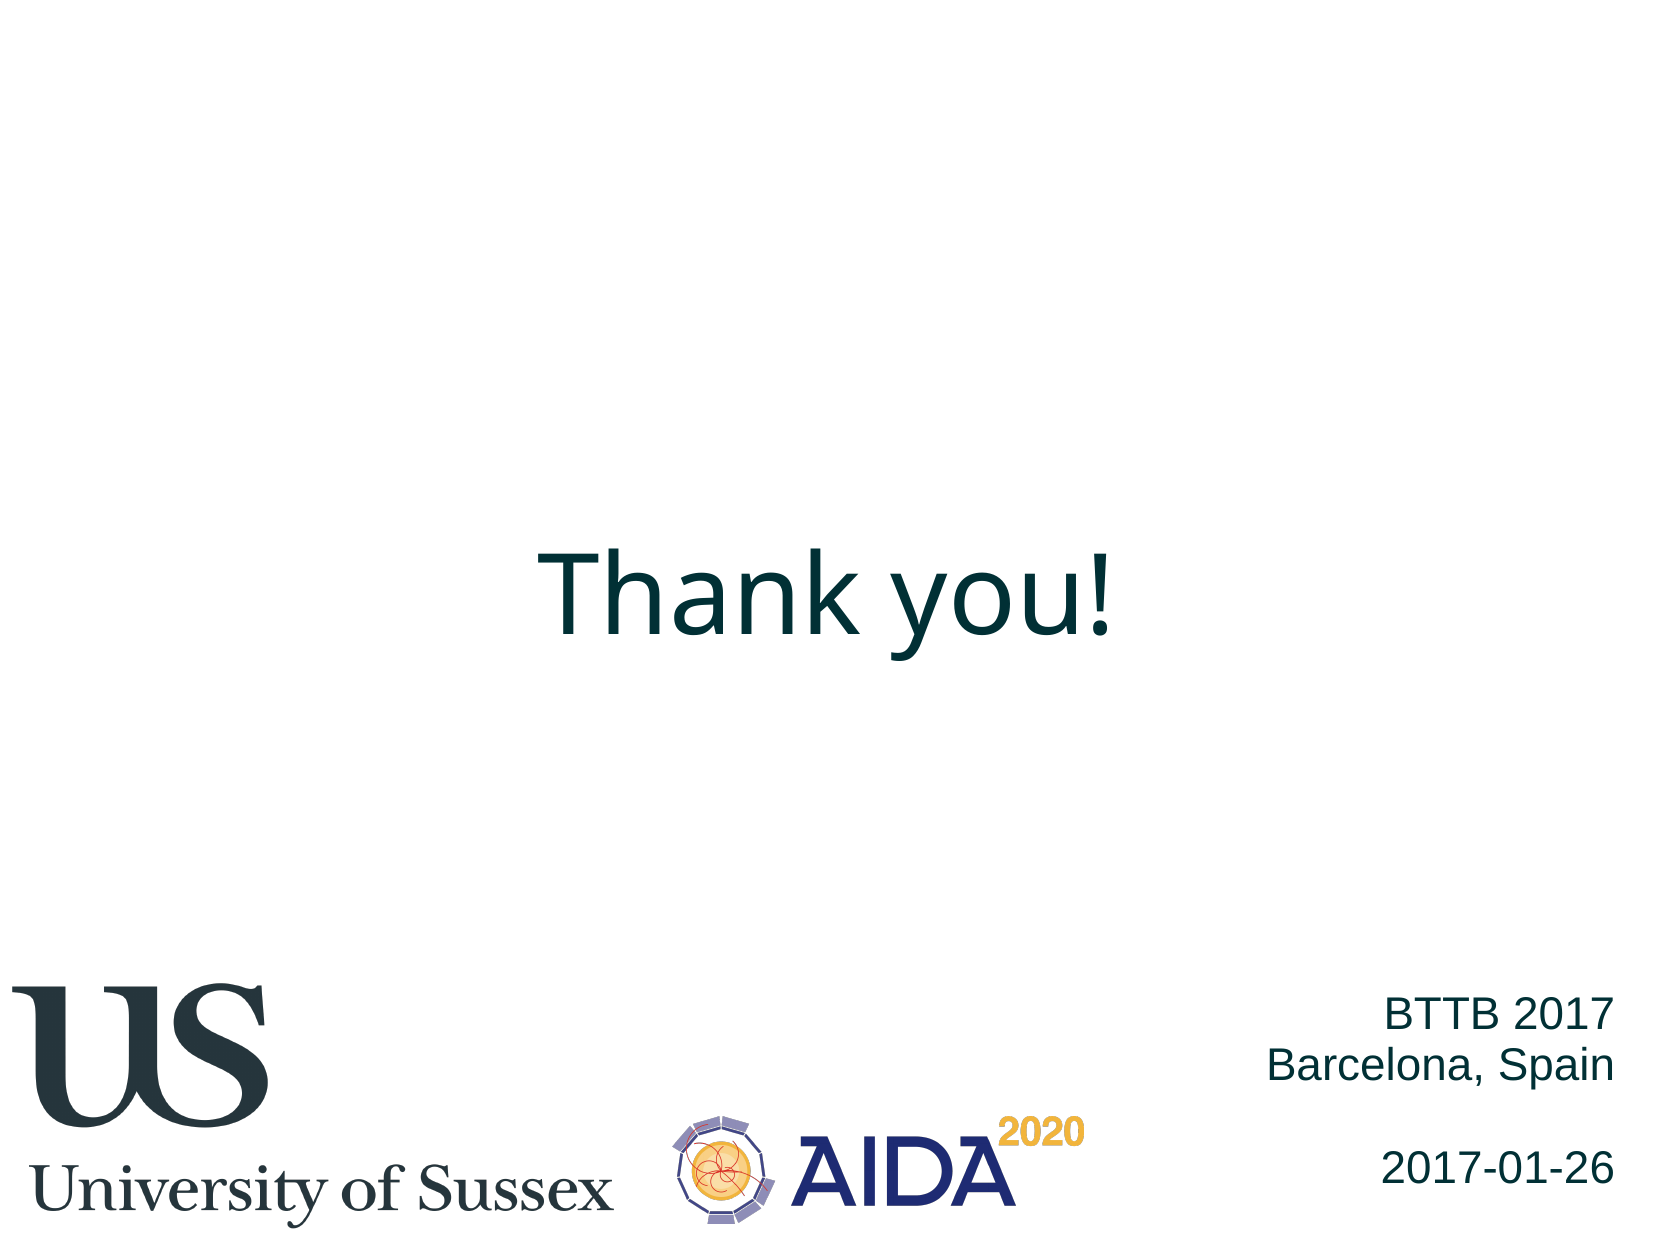

Thank you!
BTTB 2017
Barcelona, Spain
2017-01-26